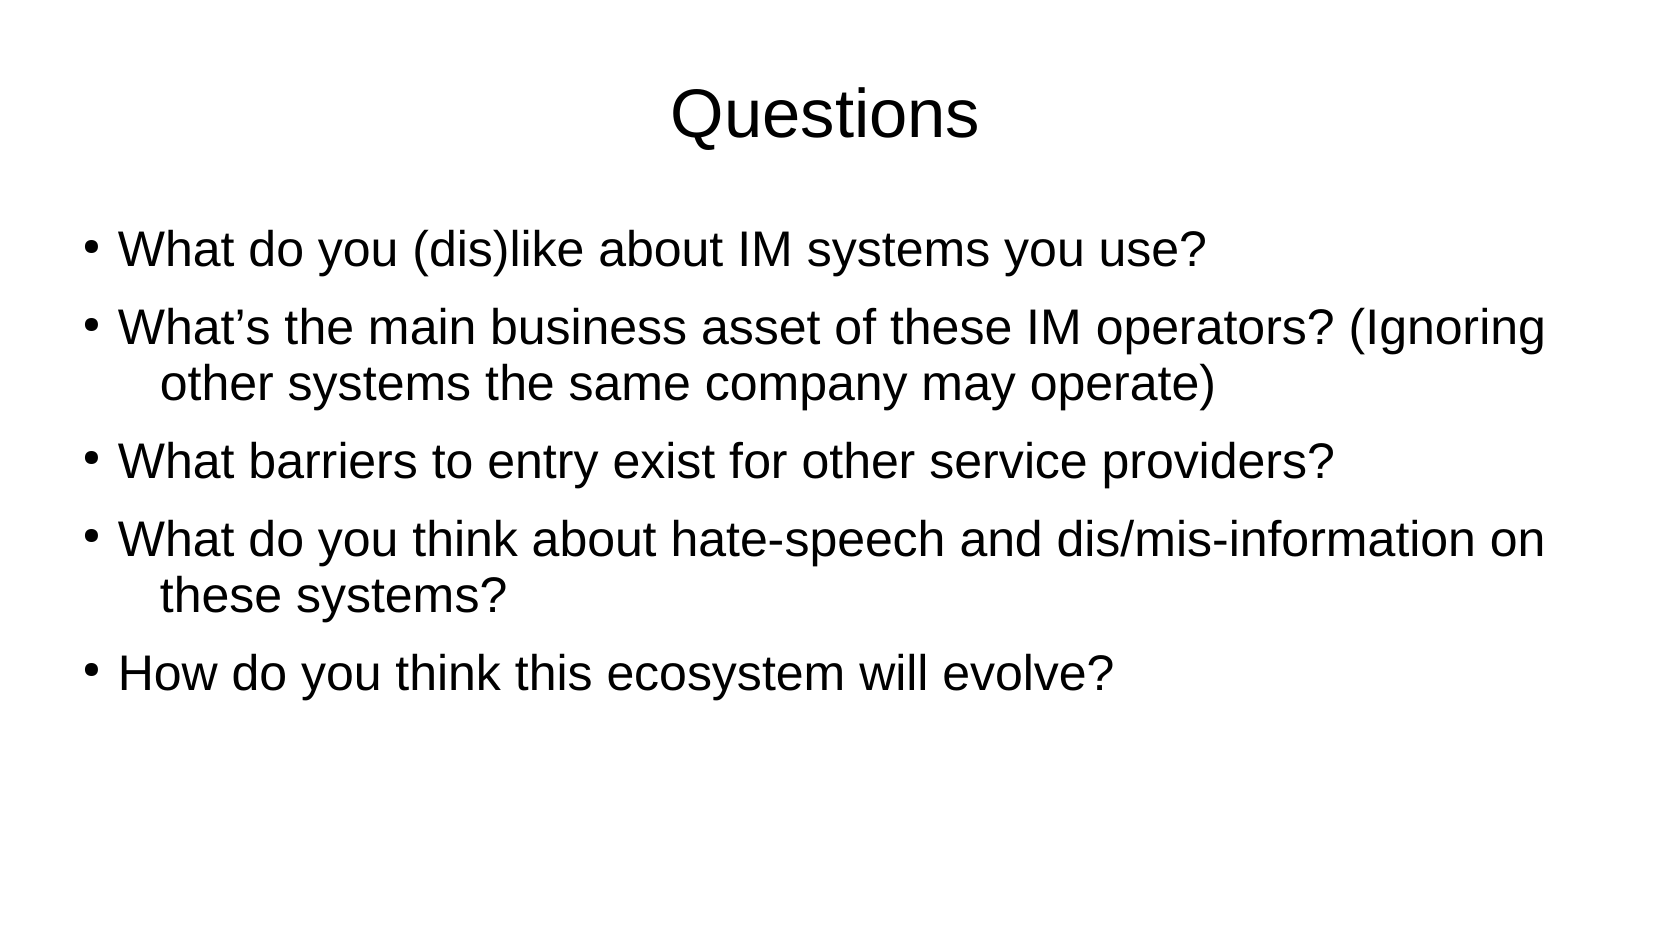

# Questions
What do you (dis)like about IM systems you use?
What’s the main business asset of these IM operators? (Ignoring other systems the same company may operate)
What barriers to entry exist for other service providers?
What do you think about hate-speech and dis/mis-information on these systems?
How do you think this ecosystem will evolve?